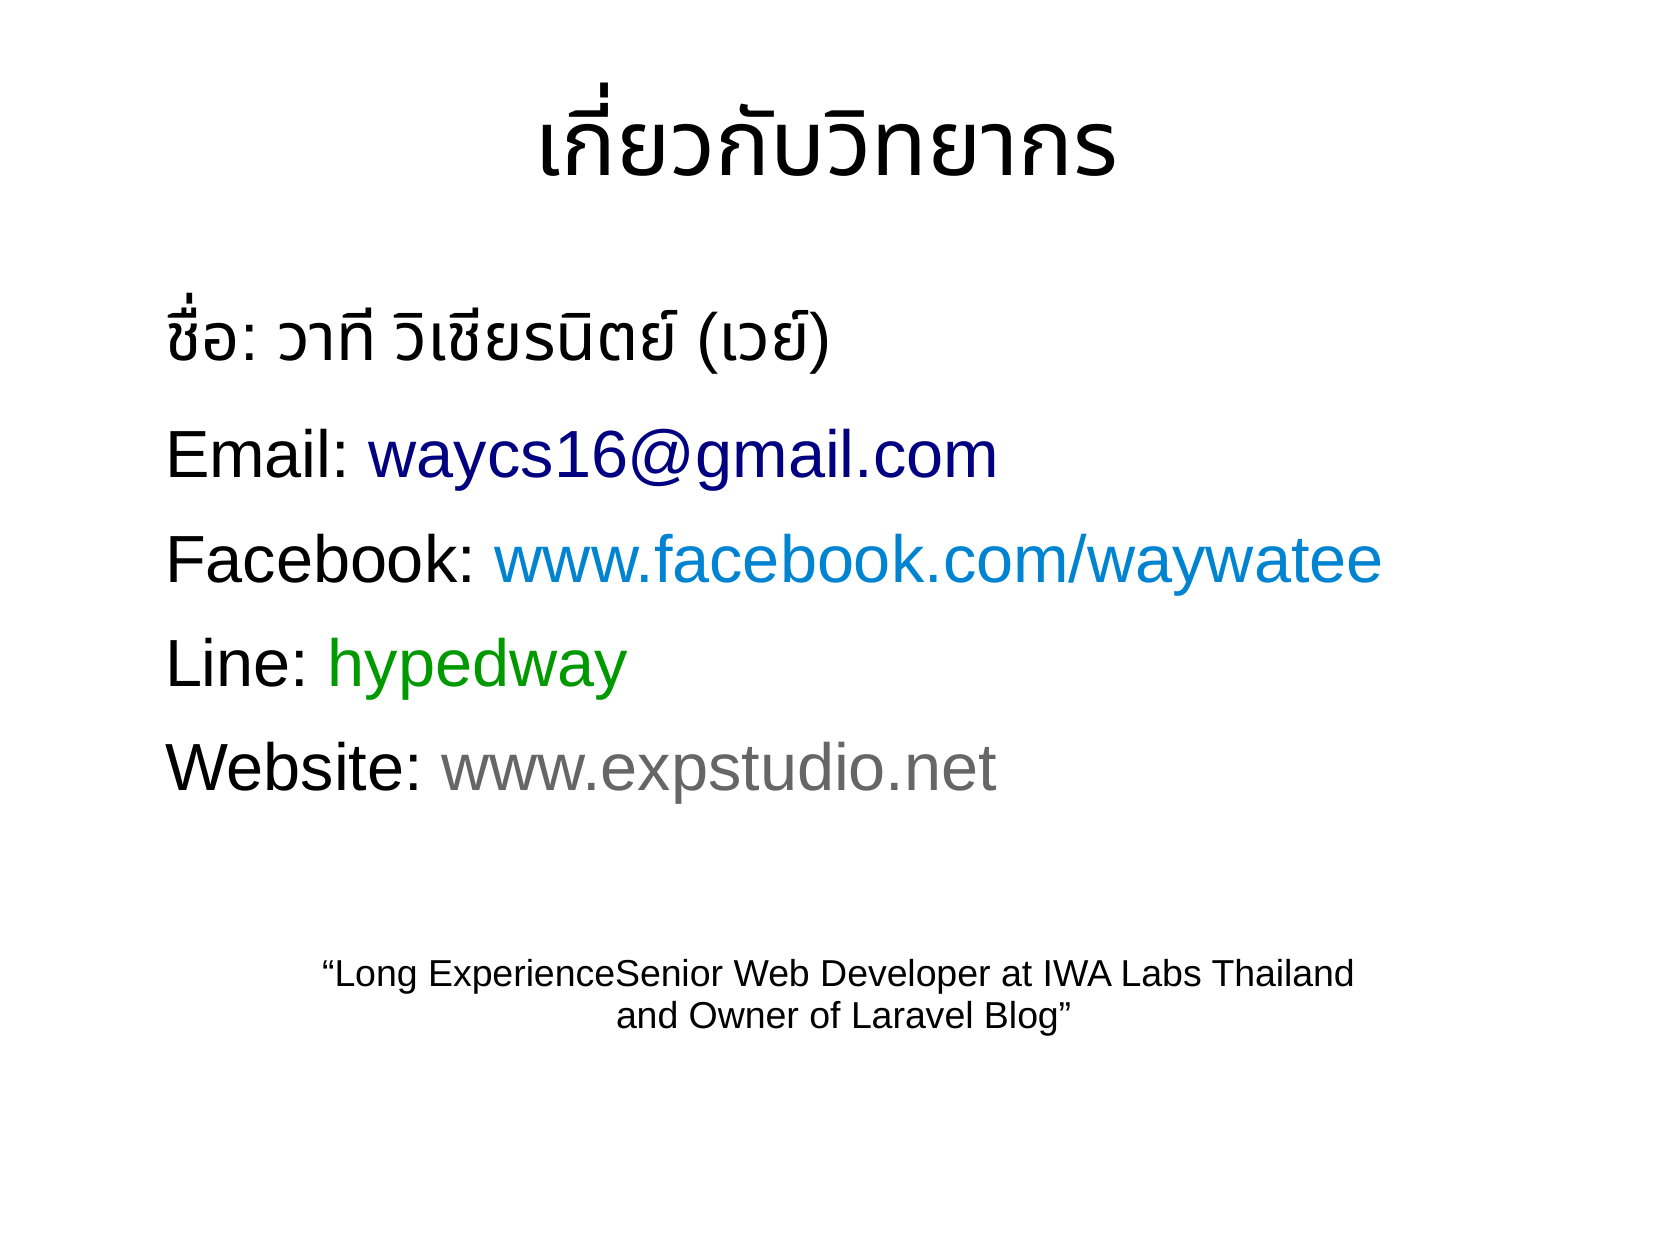

# เกี่ยวกับวิทยากร
ชื่อ: วาที วิเชียรนิตย์ (เวย์)
Email: waycs16@gmail.com
Facebook: www.facebook.com/waywatee
Line: hypedway
Website: www.expstudio.net
“Long ExperienceSenior Web Developer at IWA Labs Thailand
and Owner of Laravel Blog”